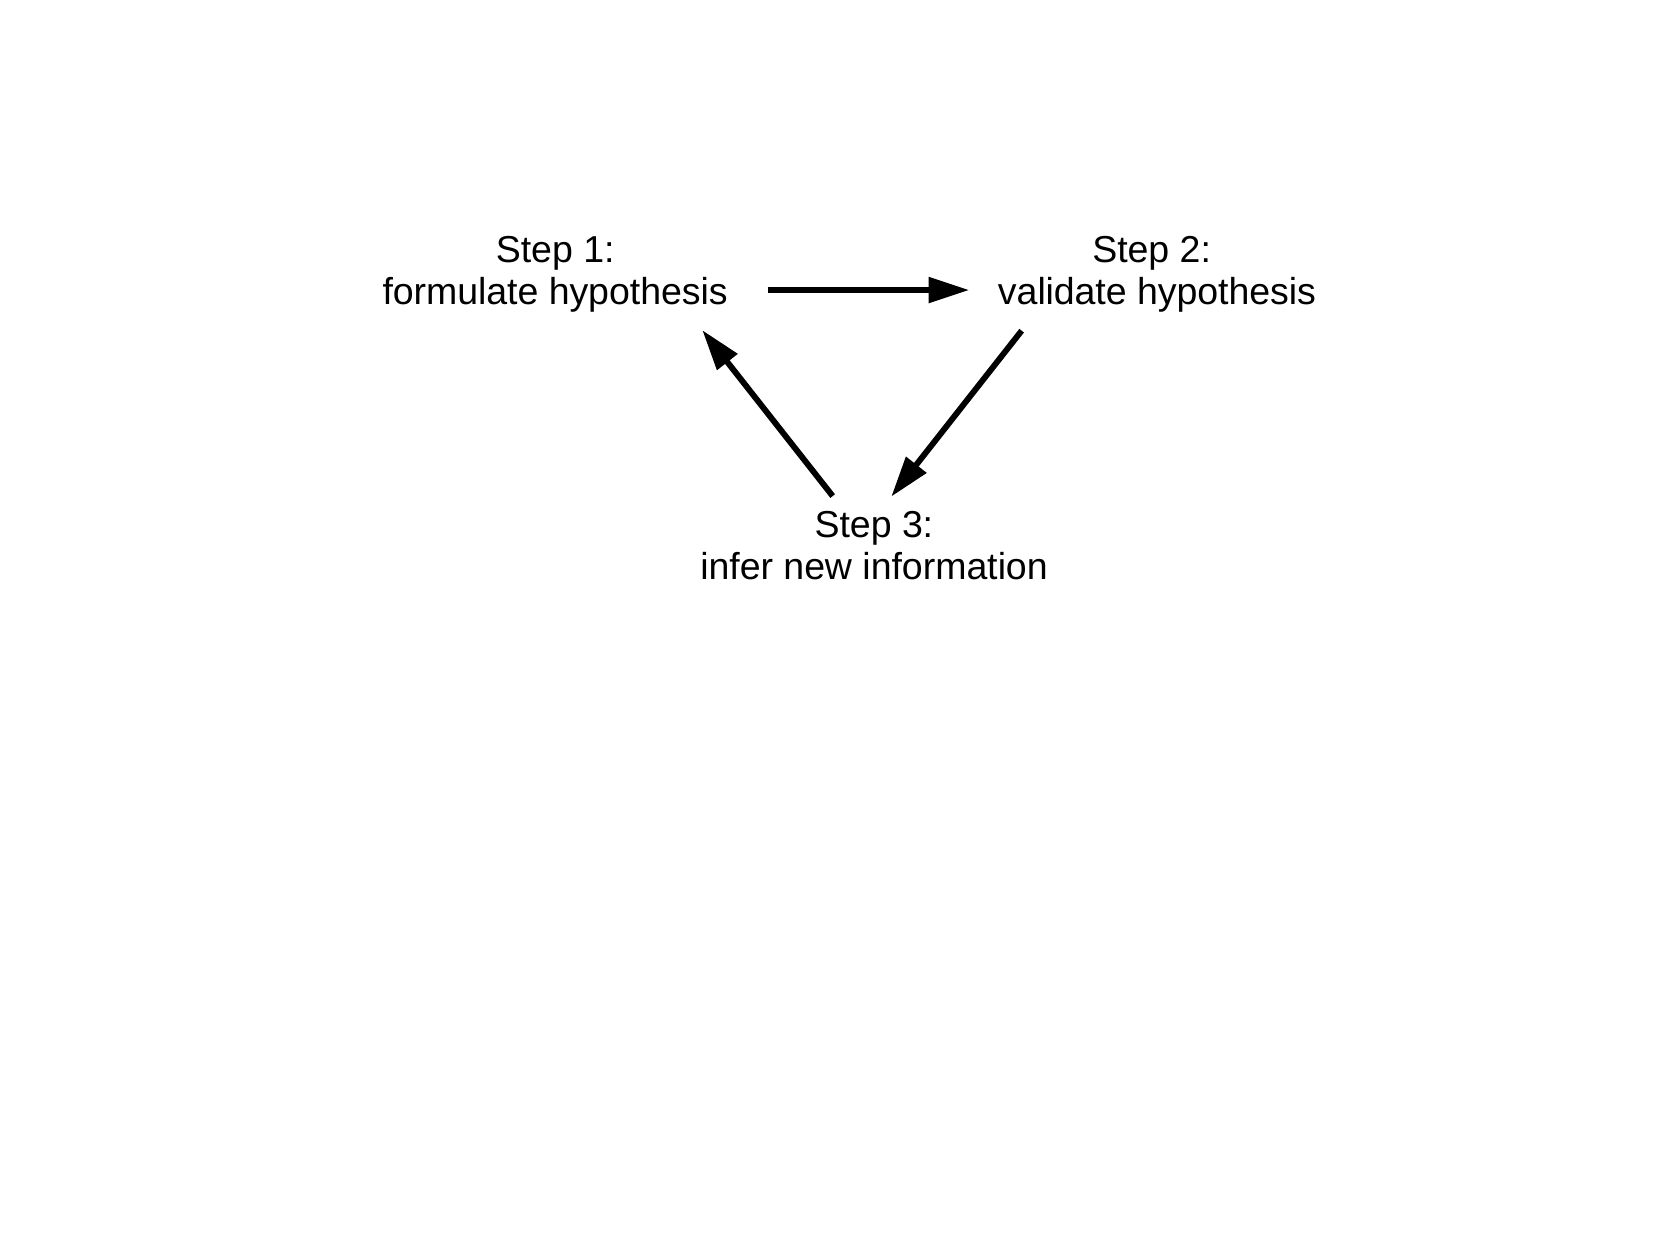

Step 1:
formulate hypothesis
Step 2:
 validate hypothesis
Step 3:
infer new information